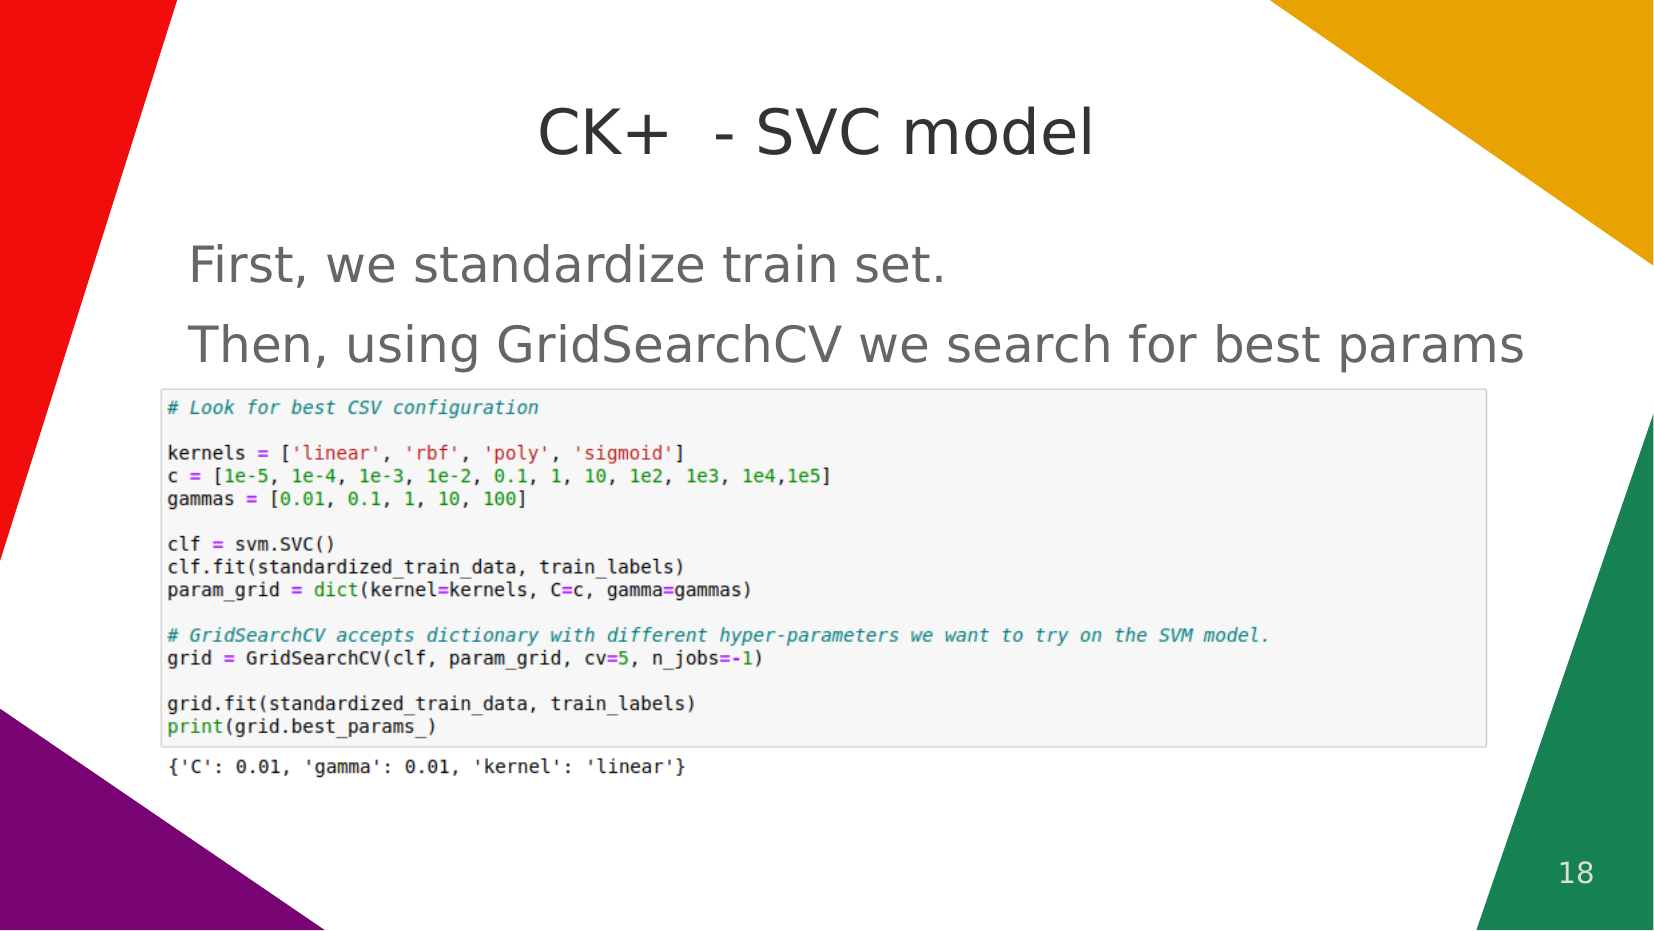

# CK+ - SVC model
First, we standardize train set.
Then, using GridSearchCV we search for best params
18